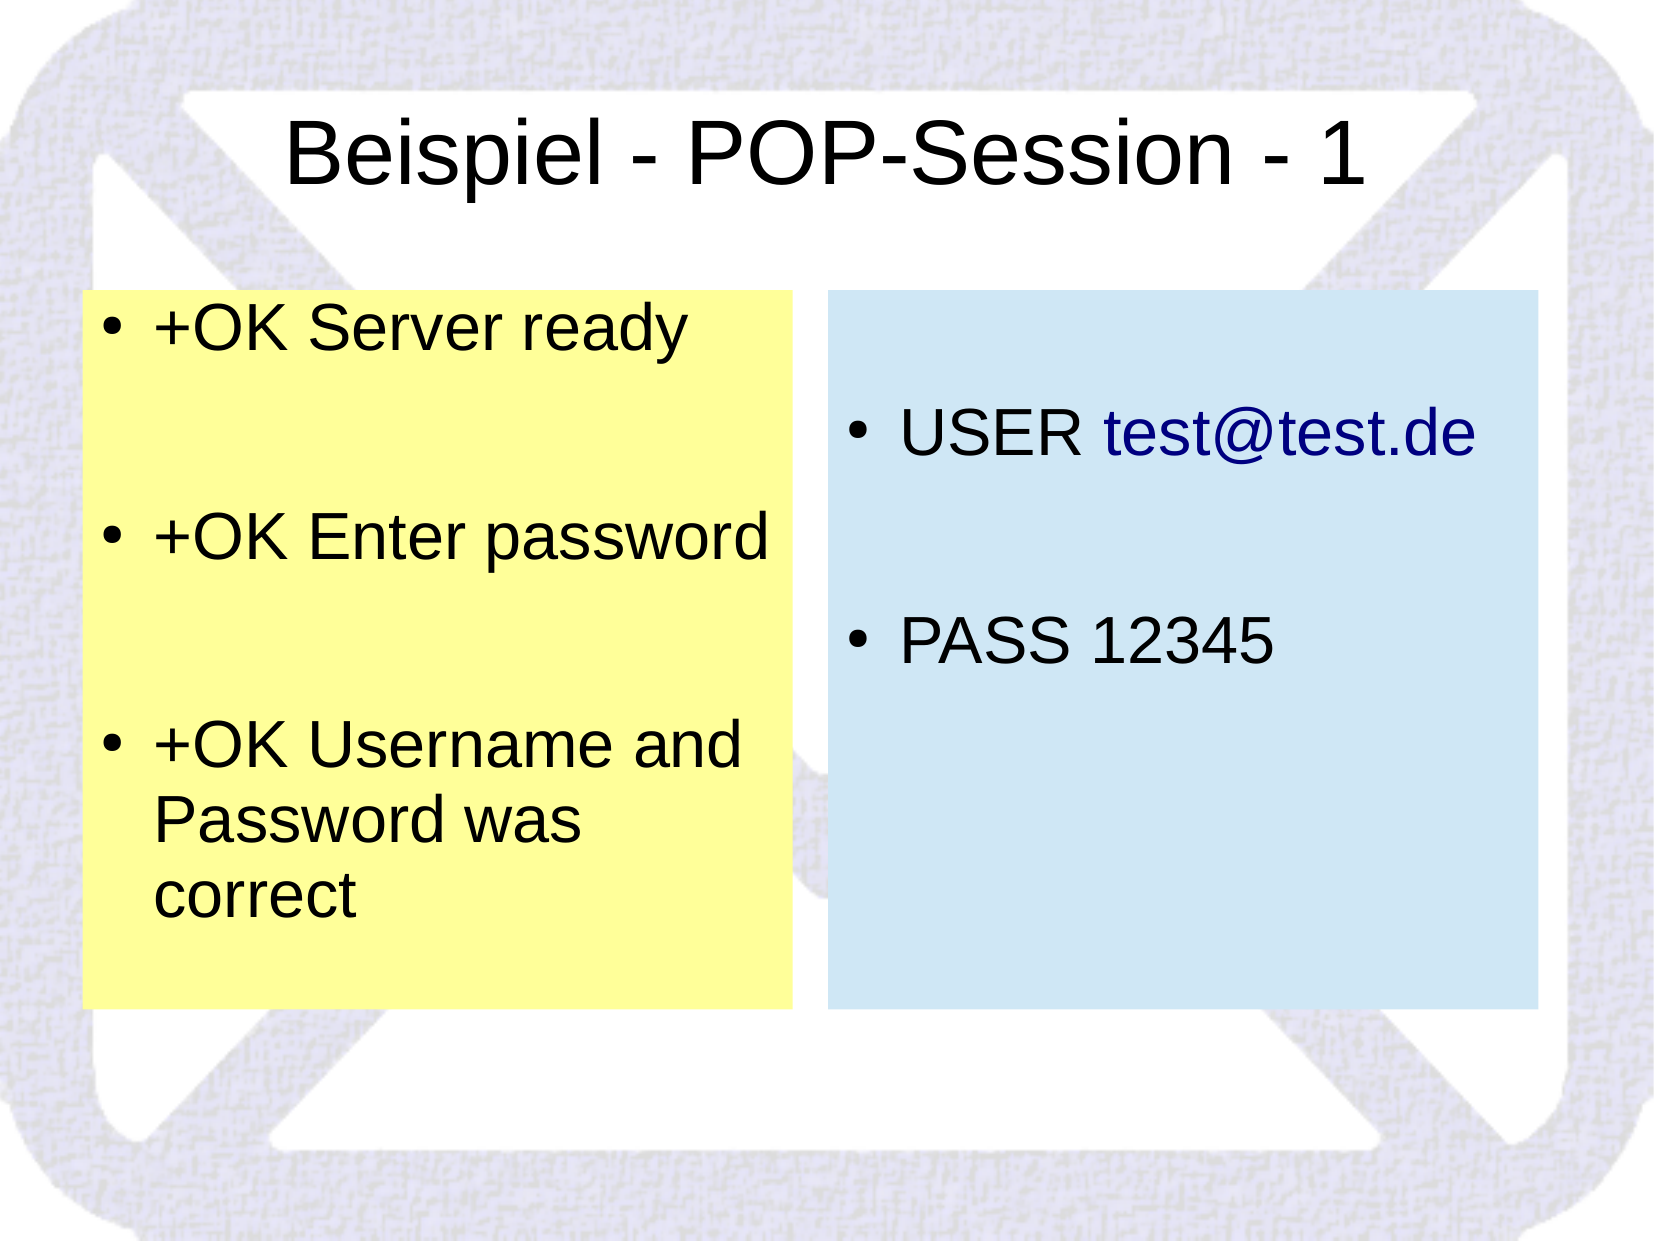

# Beispiel - POP-Session - 1
+OK Server ready
+OK Enter password
+OK Username and Password was correct
USER test@test.de
PASS 12345